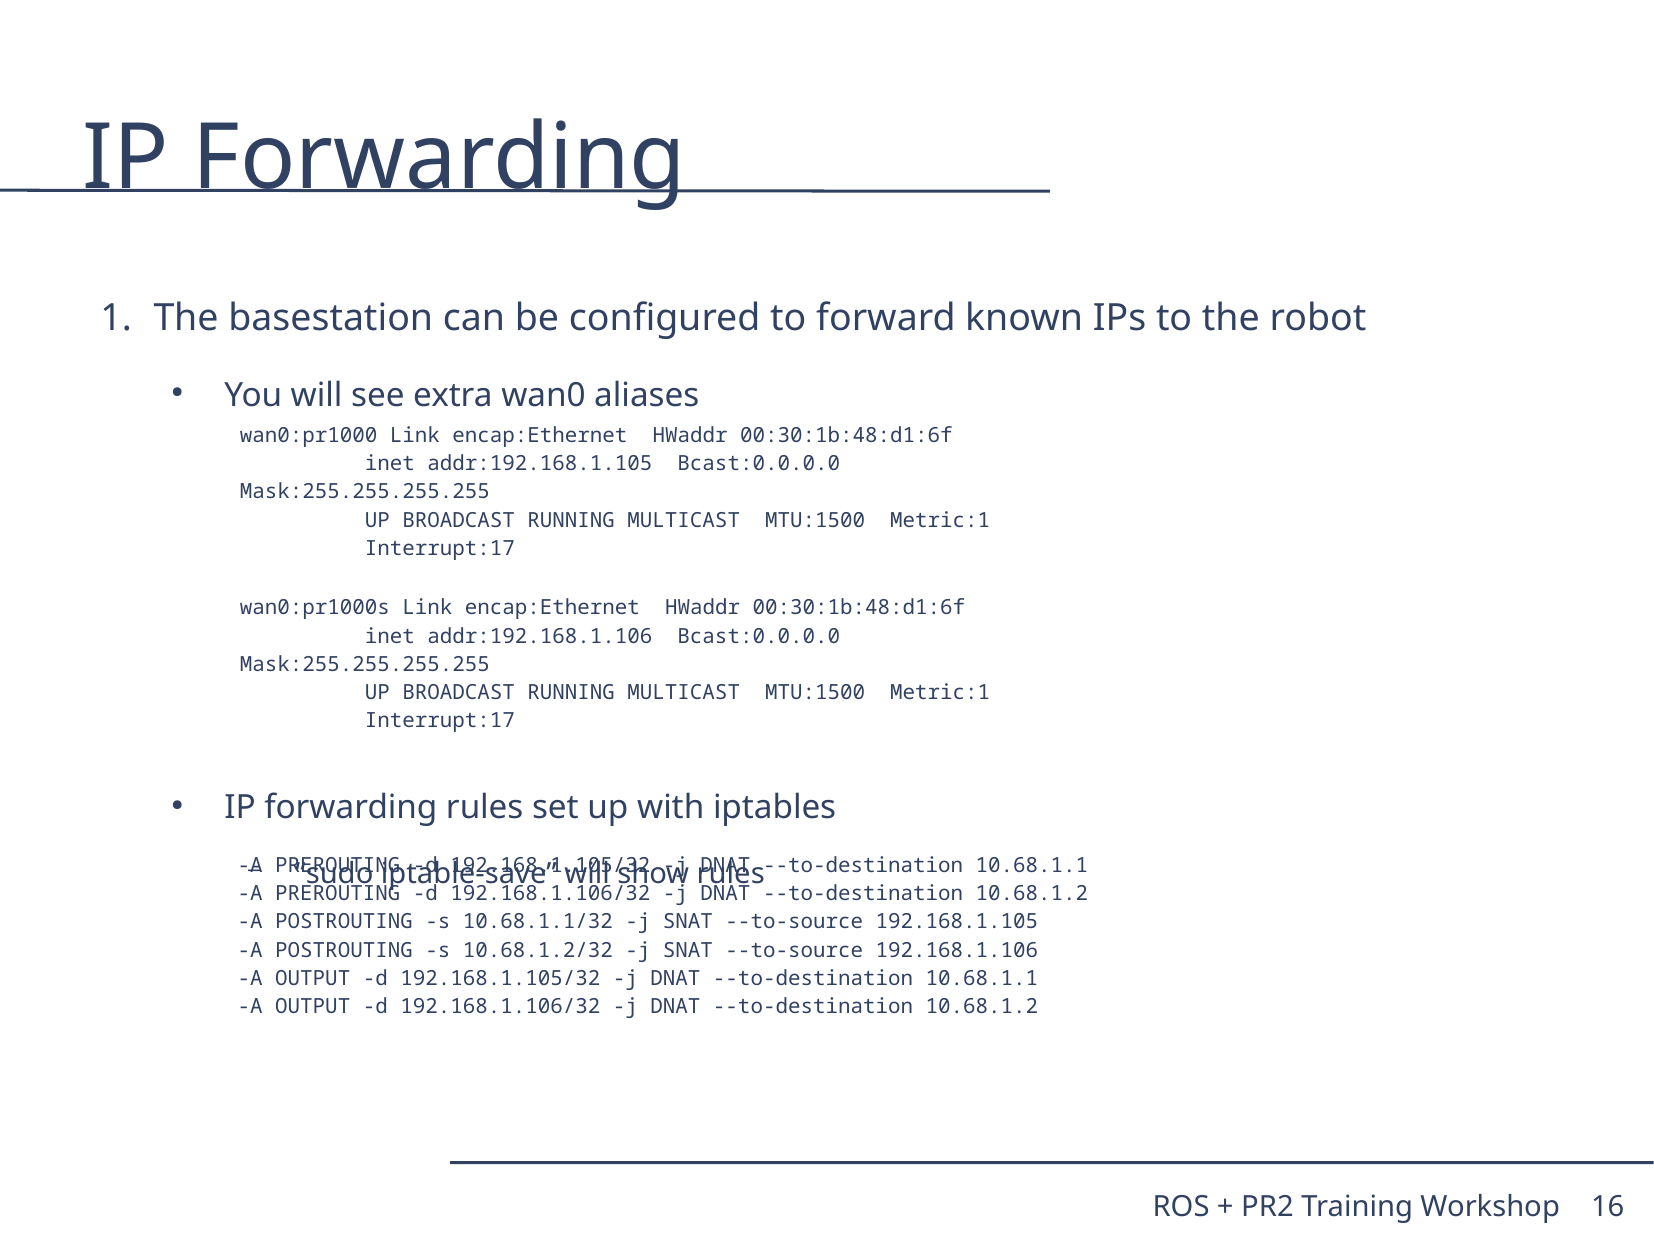

# IP Forwarding
The basestation can be configured to forward known IPs to the robot
You will see extra wan0 aliases
IP forwarding rules set up with iptables
“sudo iptable-save” will show rules
wan0:pr1000 Link encap:Ethernet HWaddr 00:30:1b:48:d1:6f
 inet addr:192.168.1.105 Bcast:0.0.0.0 Mask:255.255.255.255
 UP BROADCAST RUNNING MULTICAST MTU:1500 Metric:1
 Interrupt:17
wan0:pr1000s Link encap:Ethernet HWaddr 00:30:1b:48:d1:6f
 inet addr:192.168.1.106 Bcast:0.0.0.0 Mask:255.255.255.255
 UP BROADCAST RUNNING MULTICAST MTU:1500 Metric:1
 Interrupt:17
-A PREROUTING -d 192.168.1.105/32 -j DNAT --to-destination 10.68.1.1
-A PREROUTING -d 192.168.1.106/32 -j DNAT --to-destination 10.68.1.2
-A POSTROUTING -s 10.68.1.1/32 -j SNAT --to-source 192.168.1.105
-A POSTROUTING -s 10.68.1.2/32 -j SNAT --to-source 192.168.1.106
-A OUTPUT -d 192.168.1.105/32 -j DNAT --to-destination 10.68.1.1
-A OUTPUT -d 192.168.1.106/32 -j DNAT --to-destination 10.68.1.2